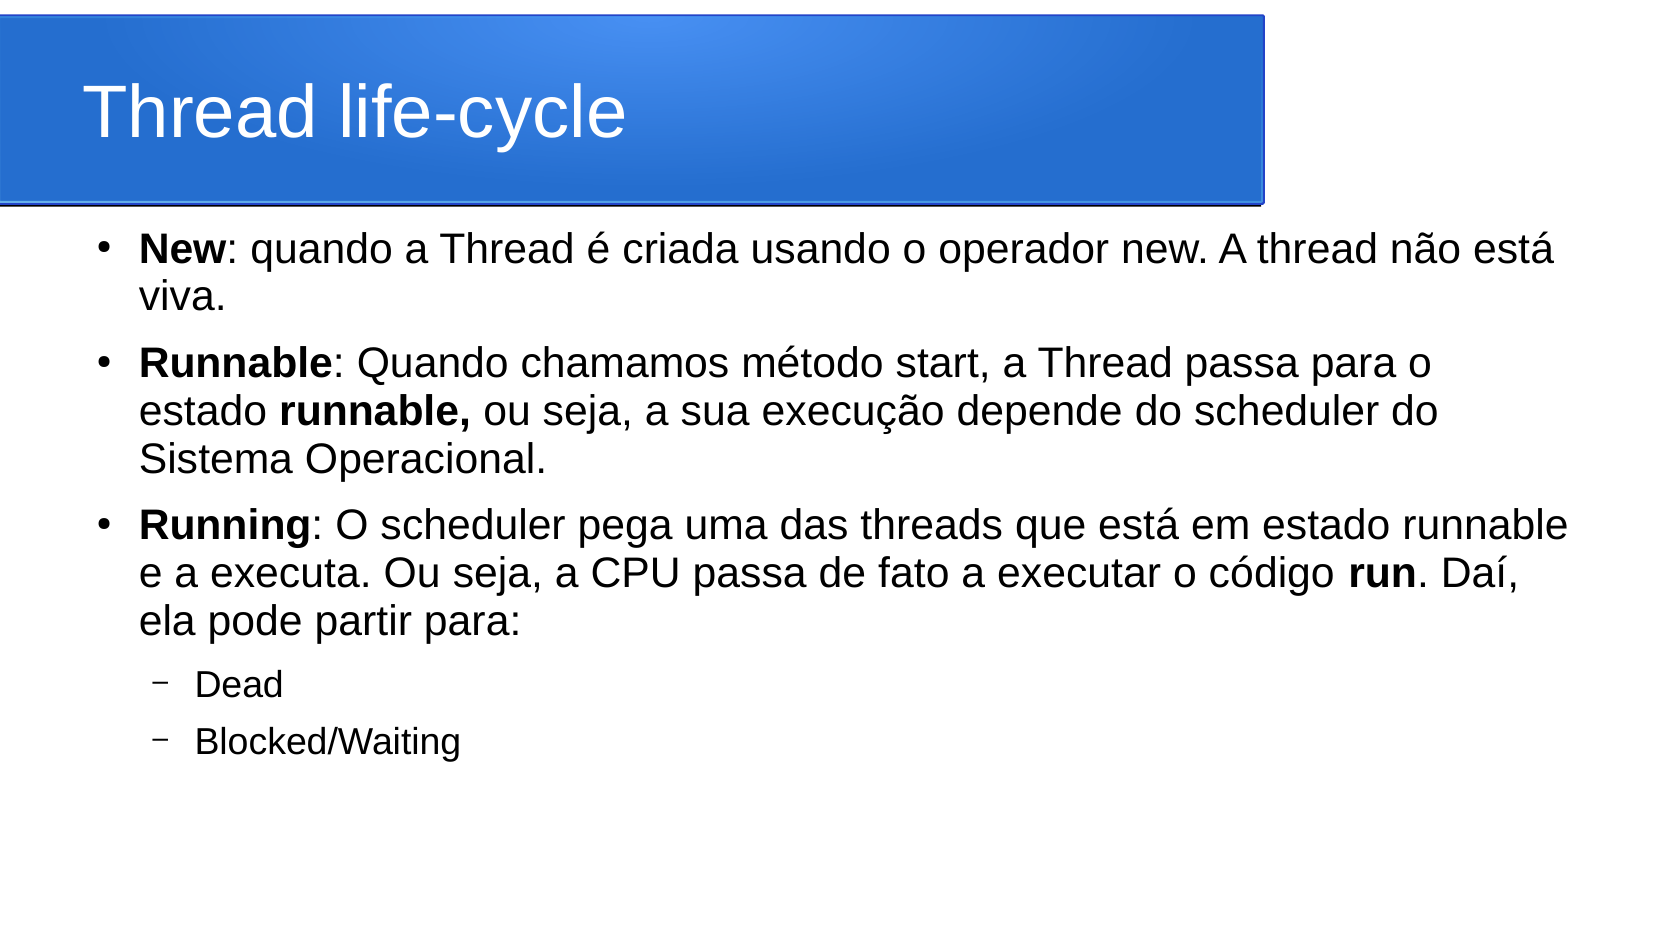

# Thread life-cycle
New: quando a Thread é criada usando o operador new. A thread não está viva.
Runnable: Quando chamamos método start, a Thread passa para o estado runnable, ou seja, a sua execução depende do scheduler do Sistema Operacional.
Running: O scheduler pega uma das threads que está em estado runnable e a executa. Ou seja, a CPU passa de fato a executar o código run. Daí, ela pode partir para:
Dead
Blocked/Waiting